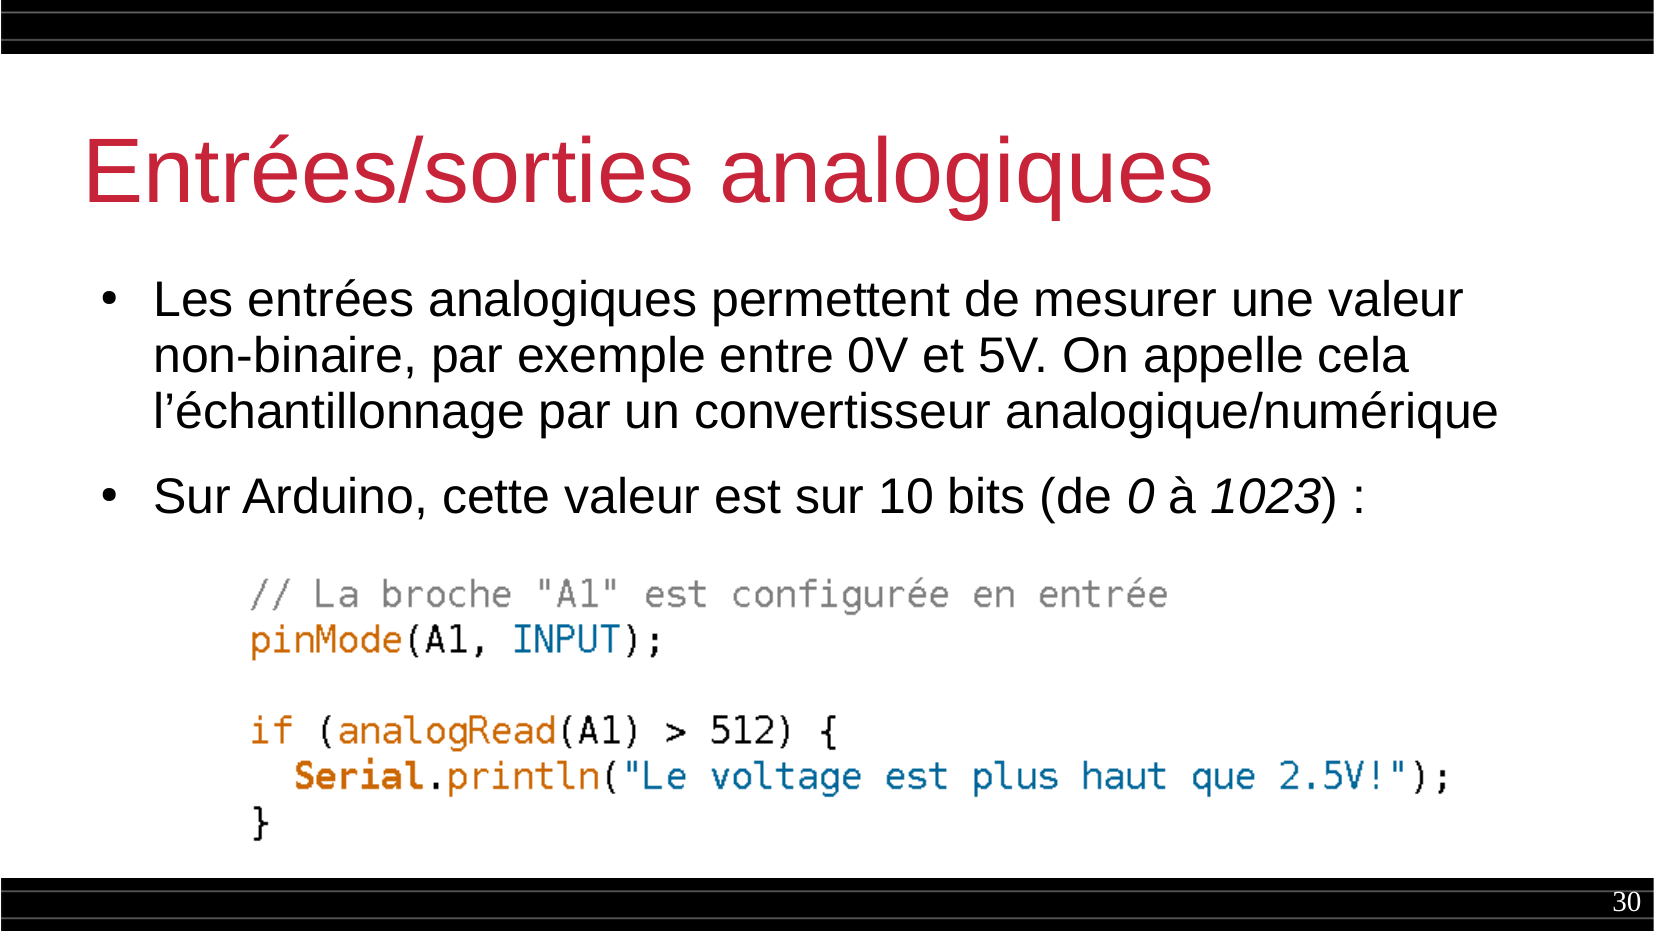

# Entrées/sorties analogiques
Les entrées analogiques permettent de mesurer une valeur non-binaire, par exemple entre 0V et 5V. On appelle cela l’échantillonnage par un convertisseur analogique/numérique
Sur Arduino, cette valeur est sur 10 bits (de 0 à 1023) :